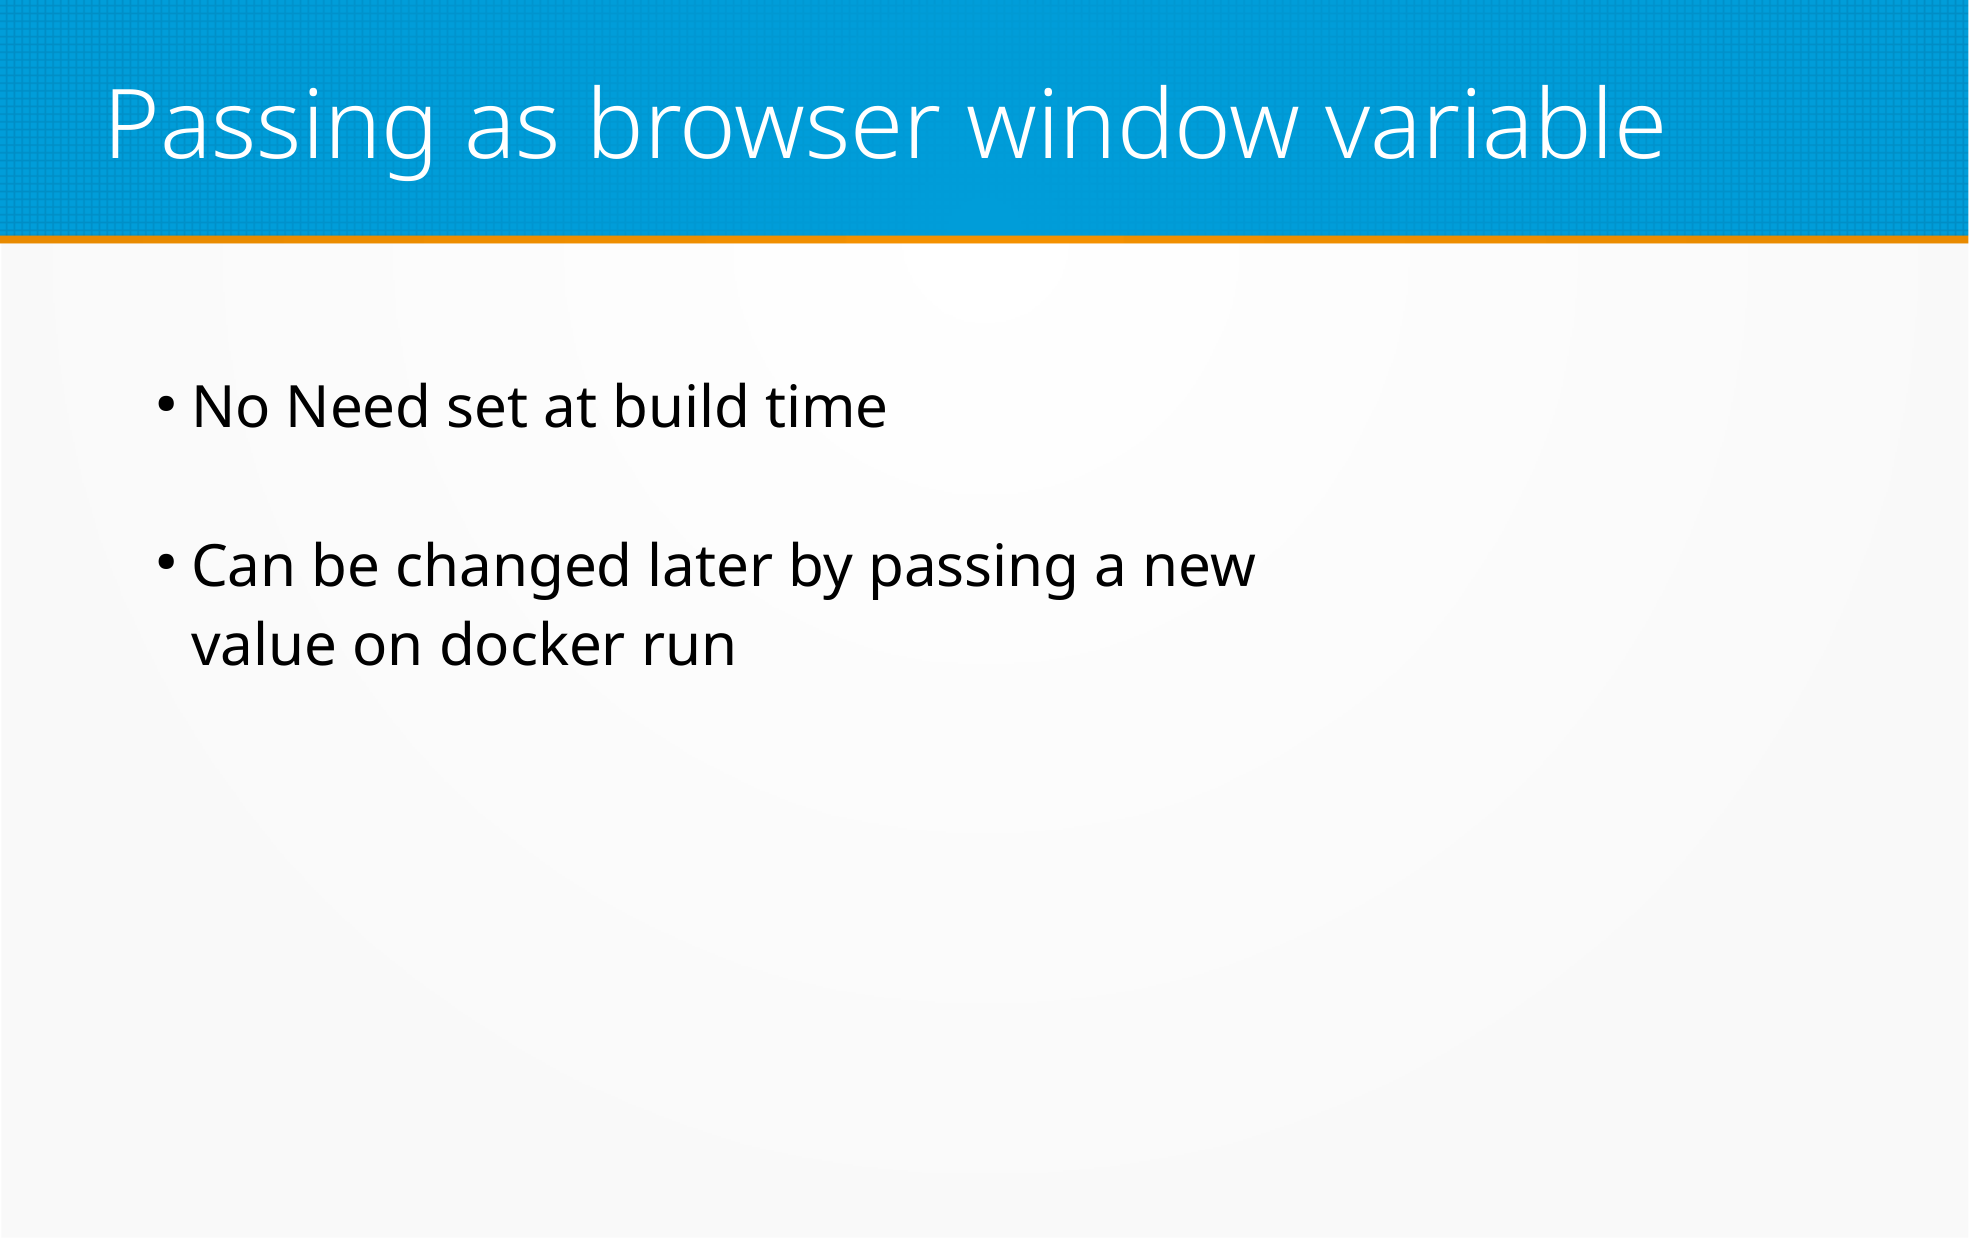

# Passing as browser window variable
No Need set at build time
Can be changed later by passing a new value on docker run